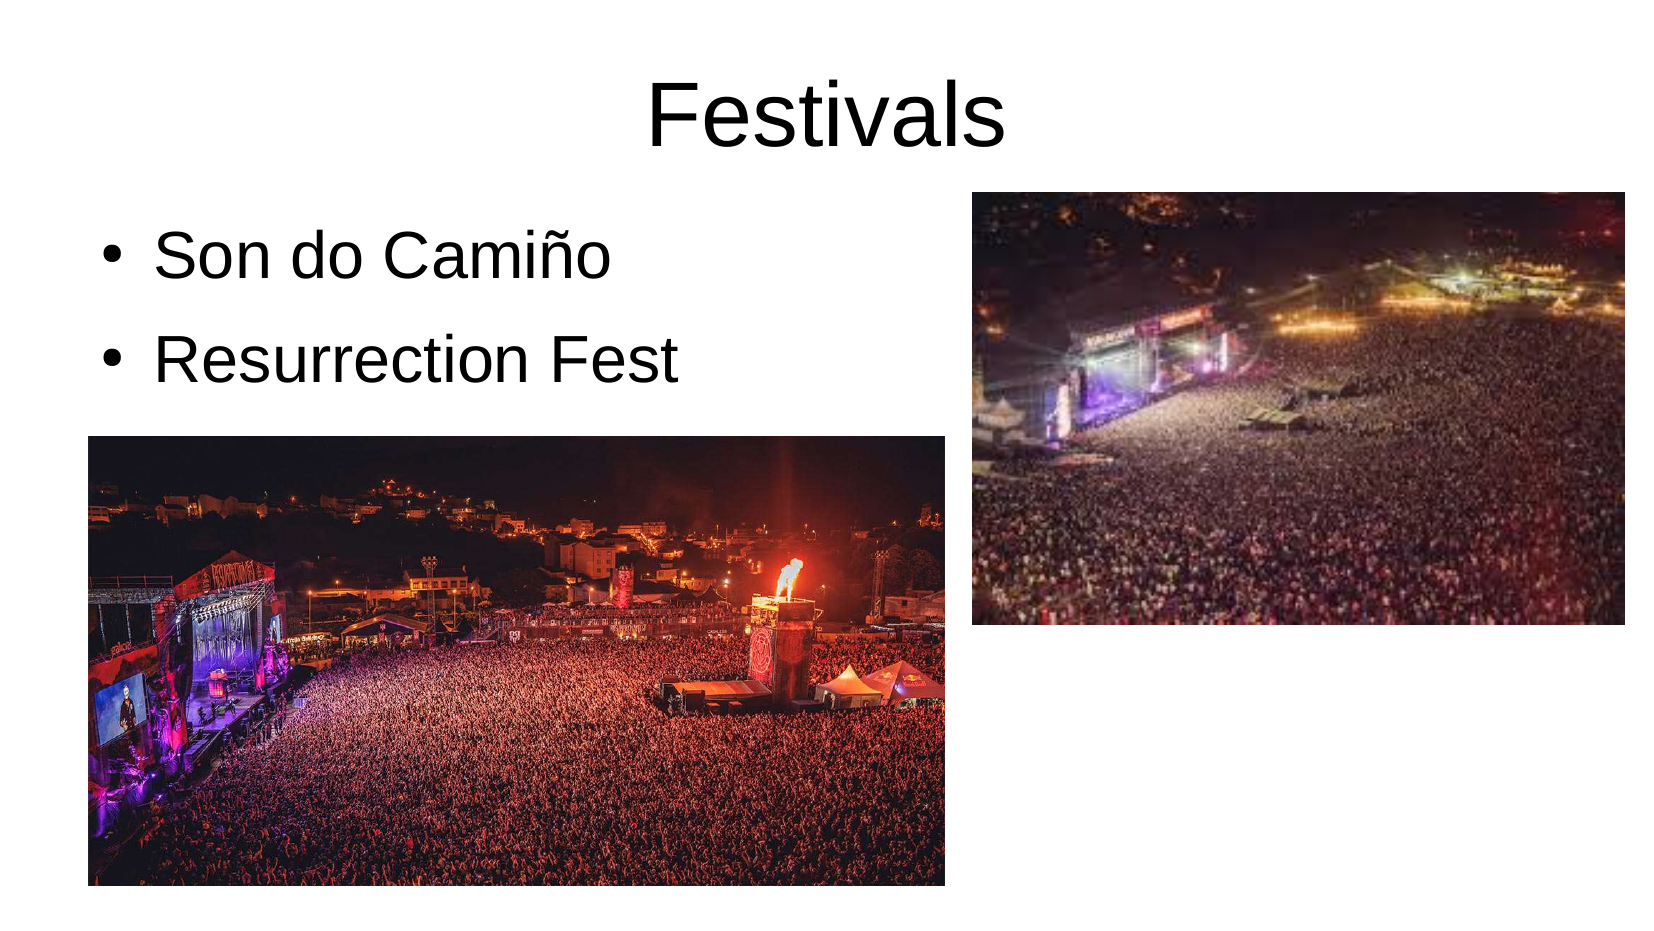

# Festivals
Son do Camiño
Resurrection Fest